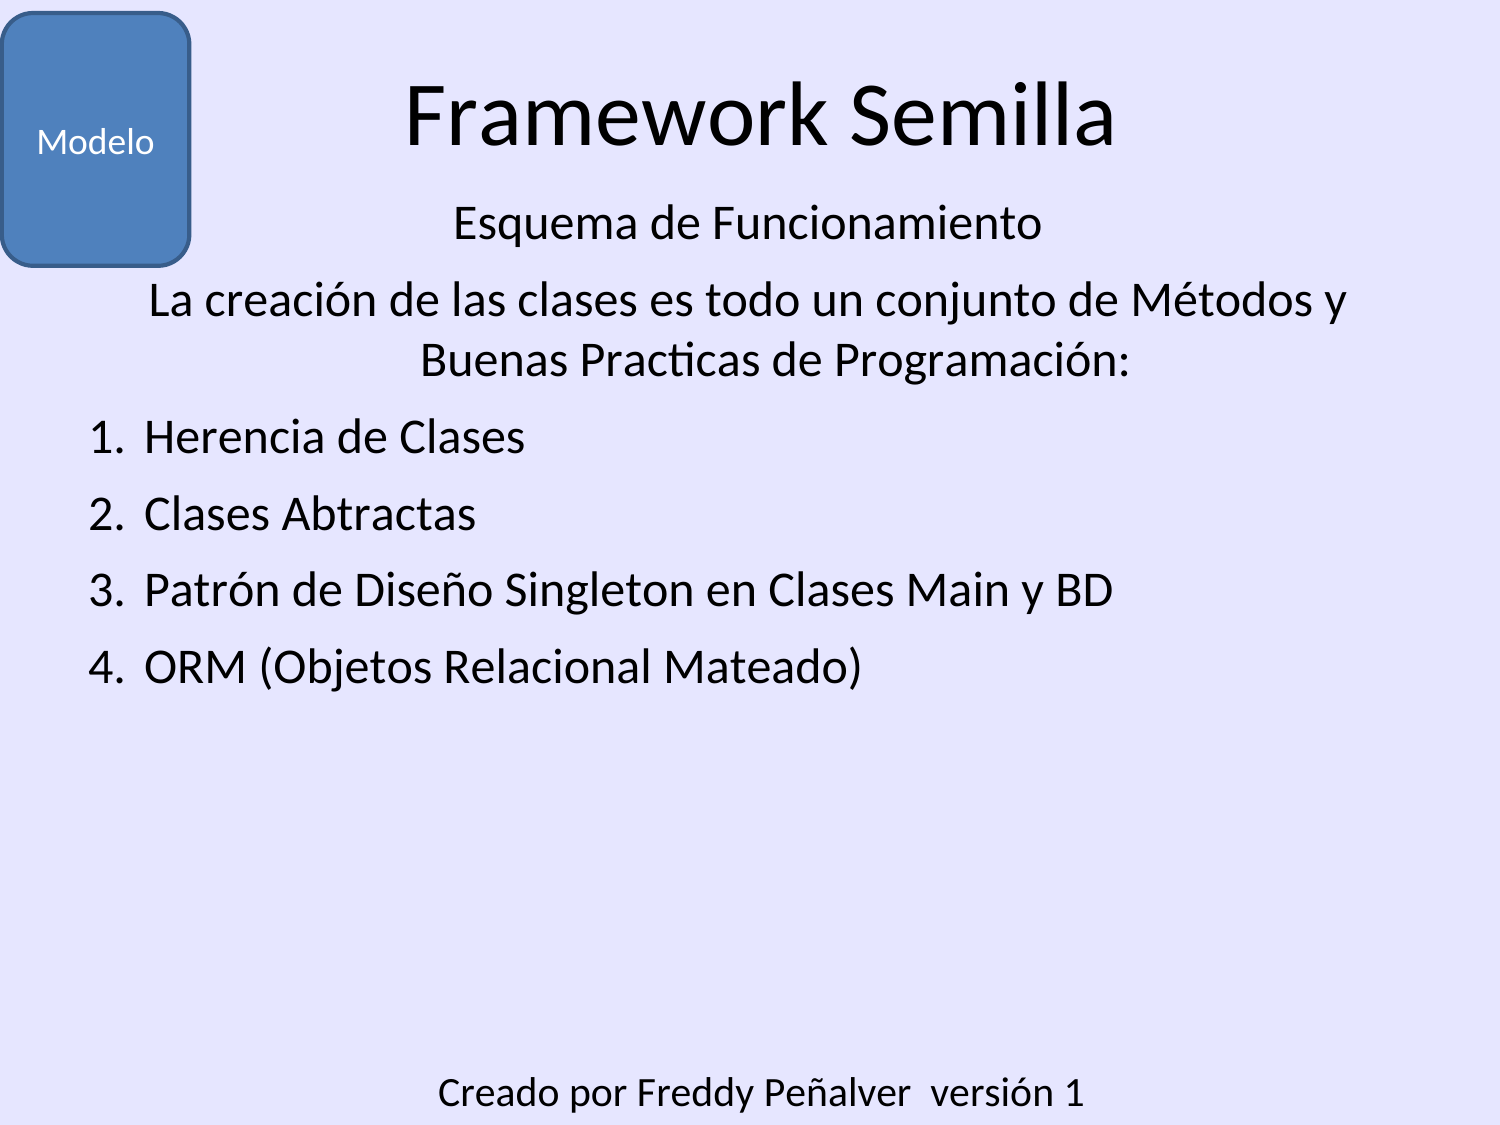

Modelo
Framework Semilla
Esquema de Funcionamiento
La creación de las clases es todo un conjunto de Métodos y Buenas Practicas de Programación:
Herencia de Clases
Clases Abtractas
Patrón de Diseño Singleton en Clases Main y BD
ORM (Objetos Relacional Mateado)
Creado por Freddy Peñalver versión 1